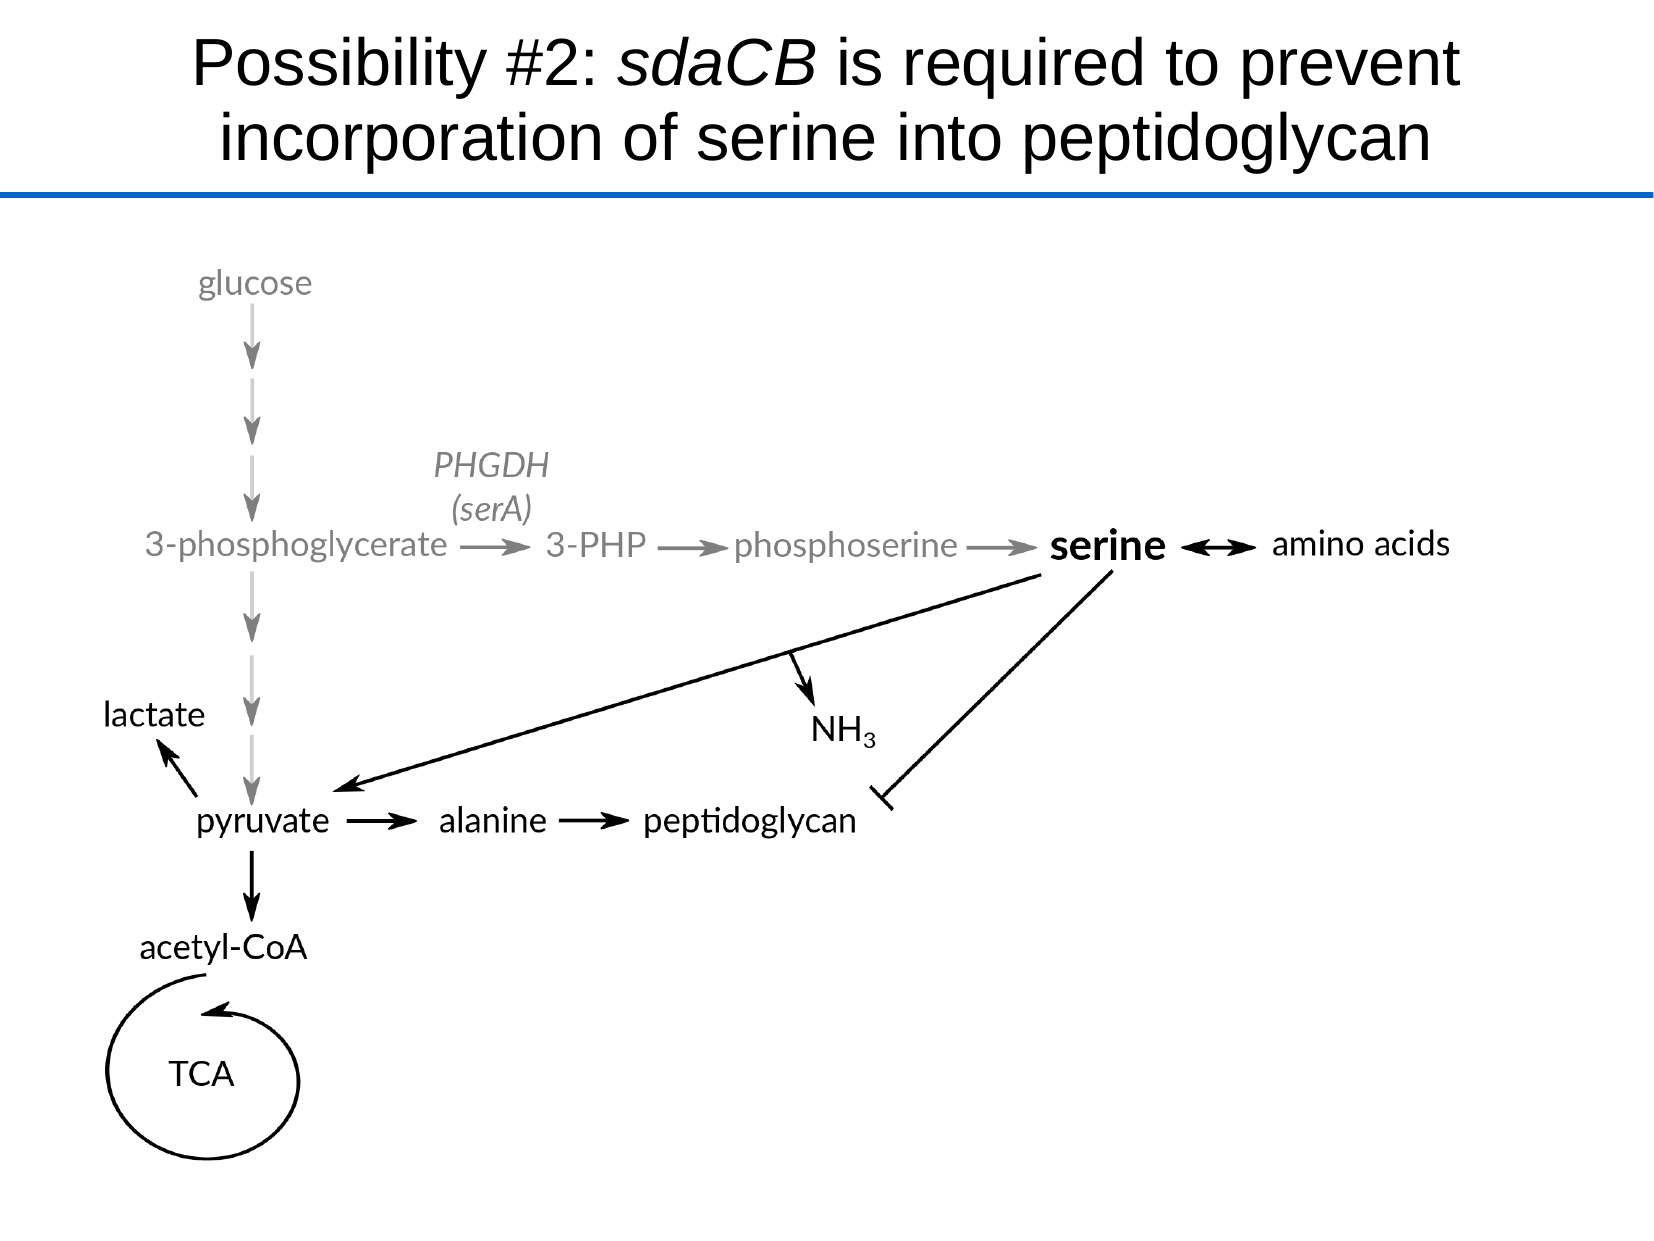

# Possibility #2: sdaCB is required to prevent incorporation of serine into peptidoglycan